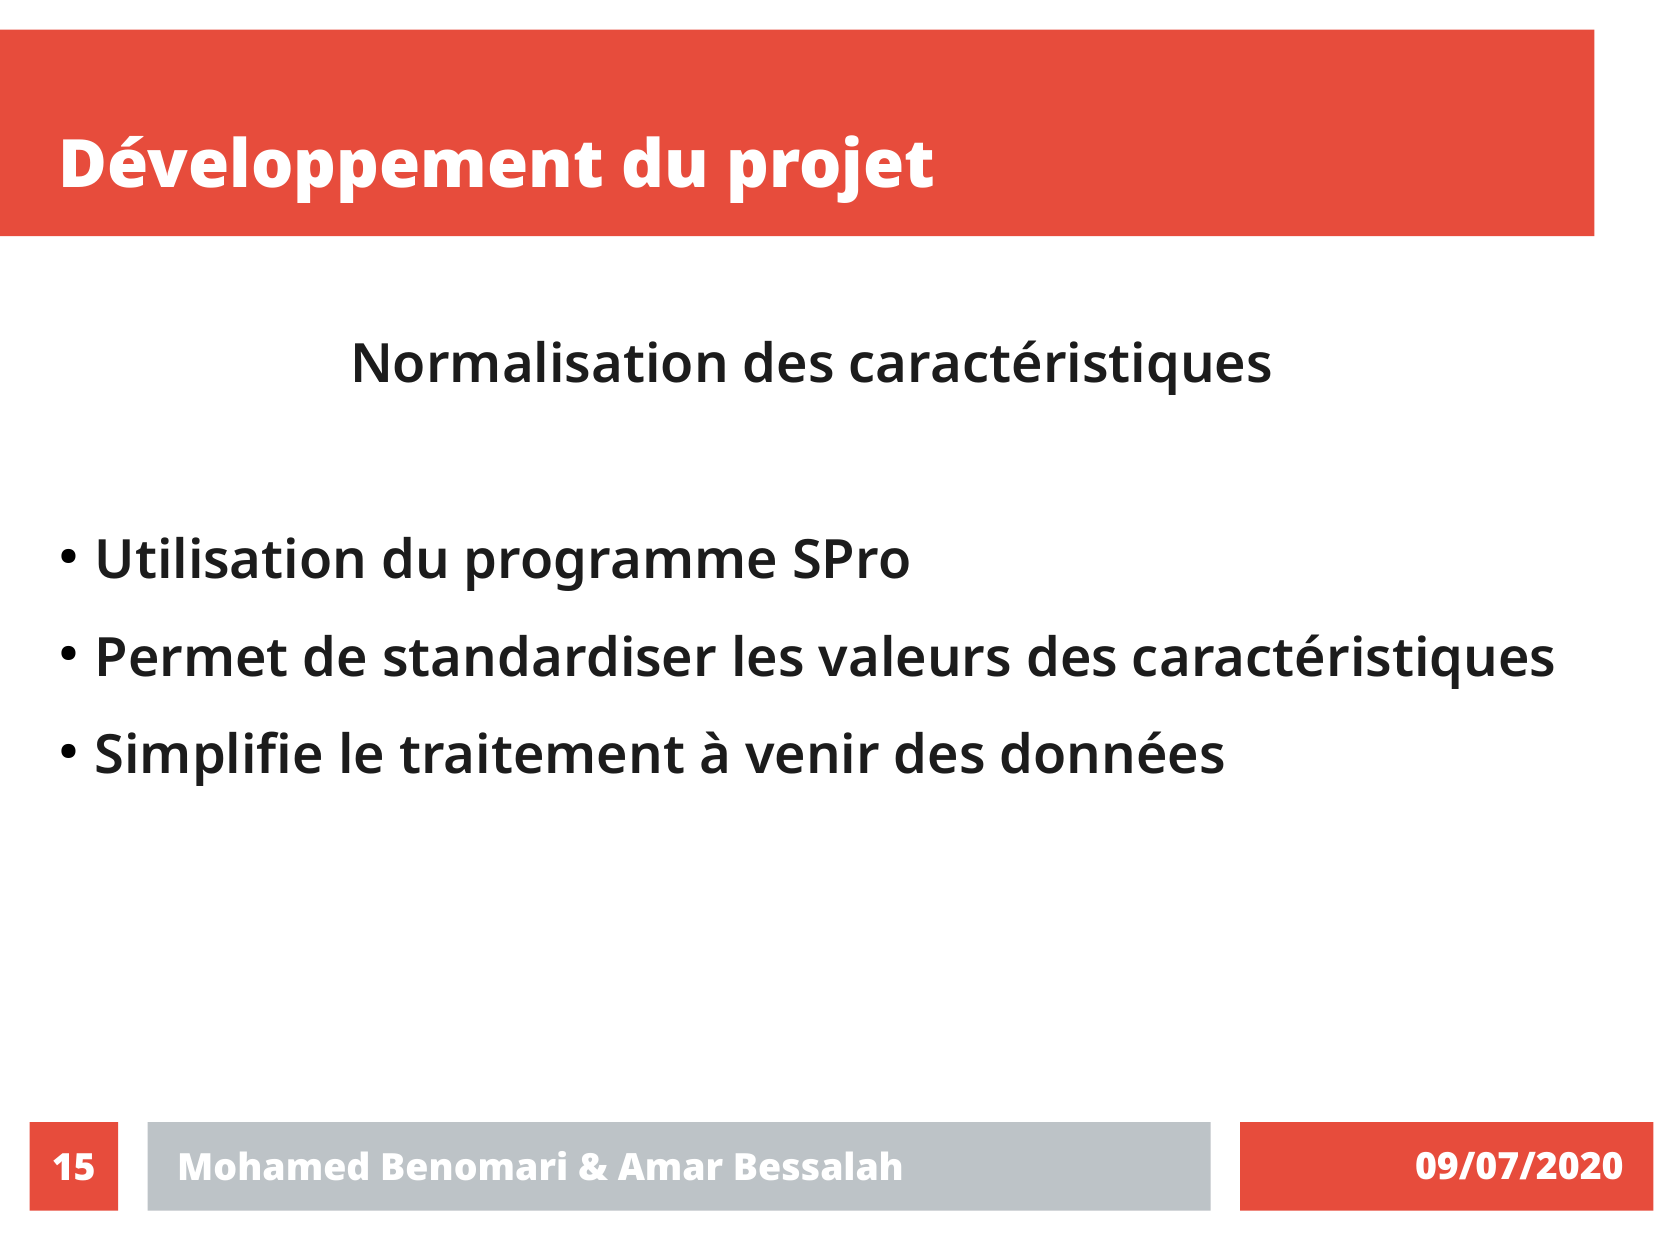

# Développement du projet
Normalisation des caractéristiques
Utilisation du programme SPro
Permet de standardiser les valeurs des caractéristiques
Simplifie le traitement à venir des données
15
Mohamed Benomari & Amar Bessalah
09/07/2020